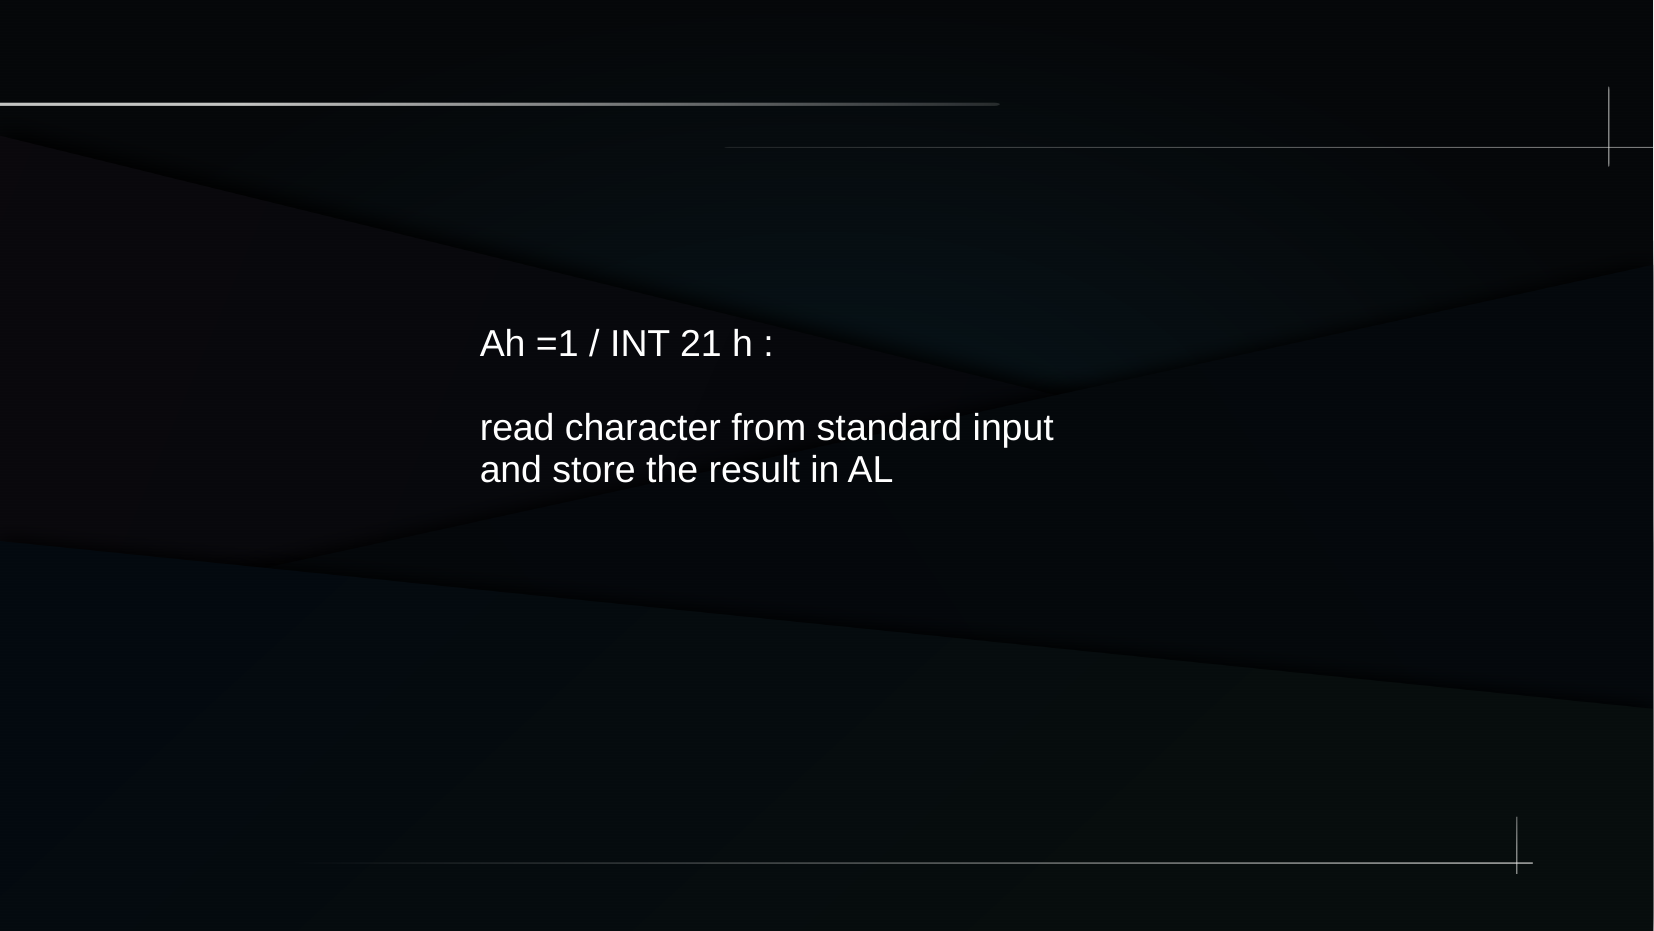

#
Ah =1 / INT 21 h :
read character from standard input and store the result in AL